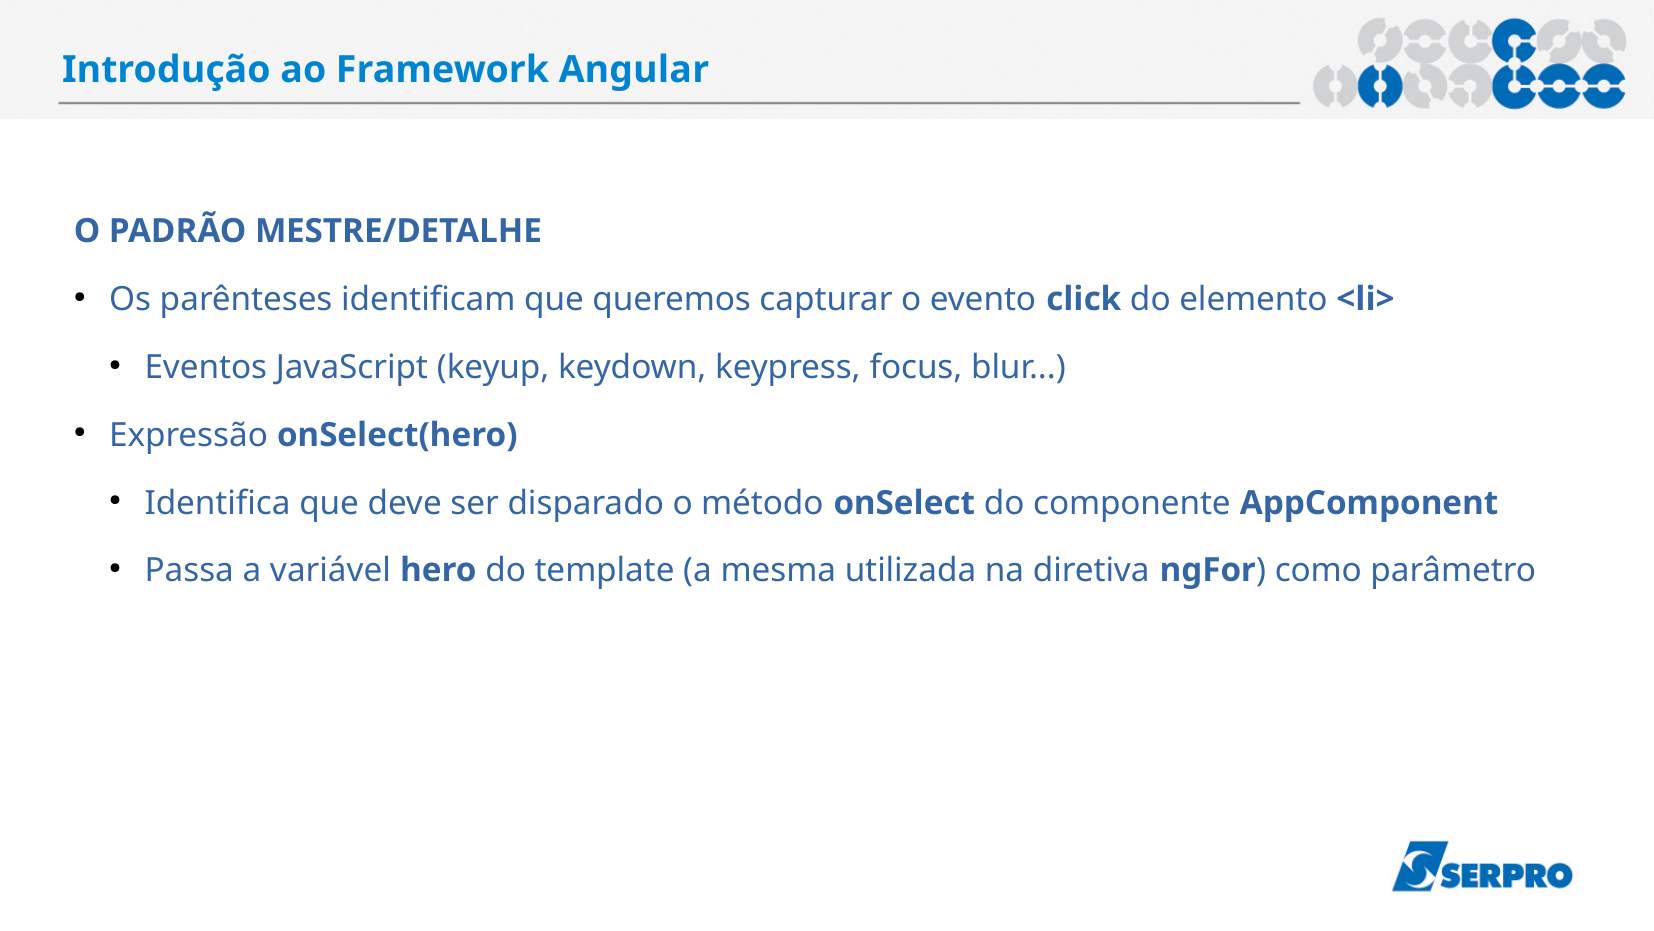

Introdução ao Framework Angular
O PADRÃO MESTRE/DETALHE
Os parênteses identificam que queremos capturar o evento click do elemento <li>
Eventos JavaScript (keyup, keydown, keypress, focus, blur...)
Expressão onSelect(hero)
Identifica que deve ser disparado o método onSelect do componente AppComponent
Passa a variável hero do template (a mesma utilizada na diretiva ngFor) como parâmetro